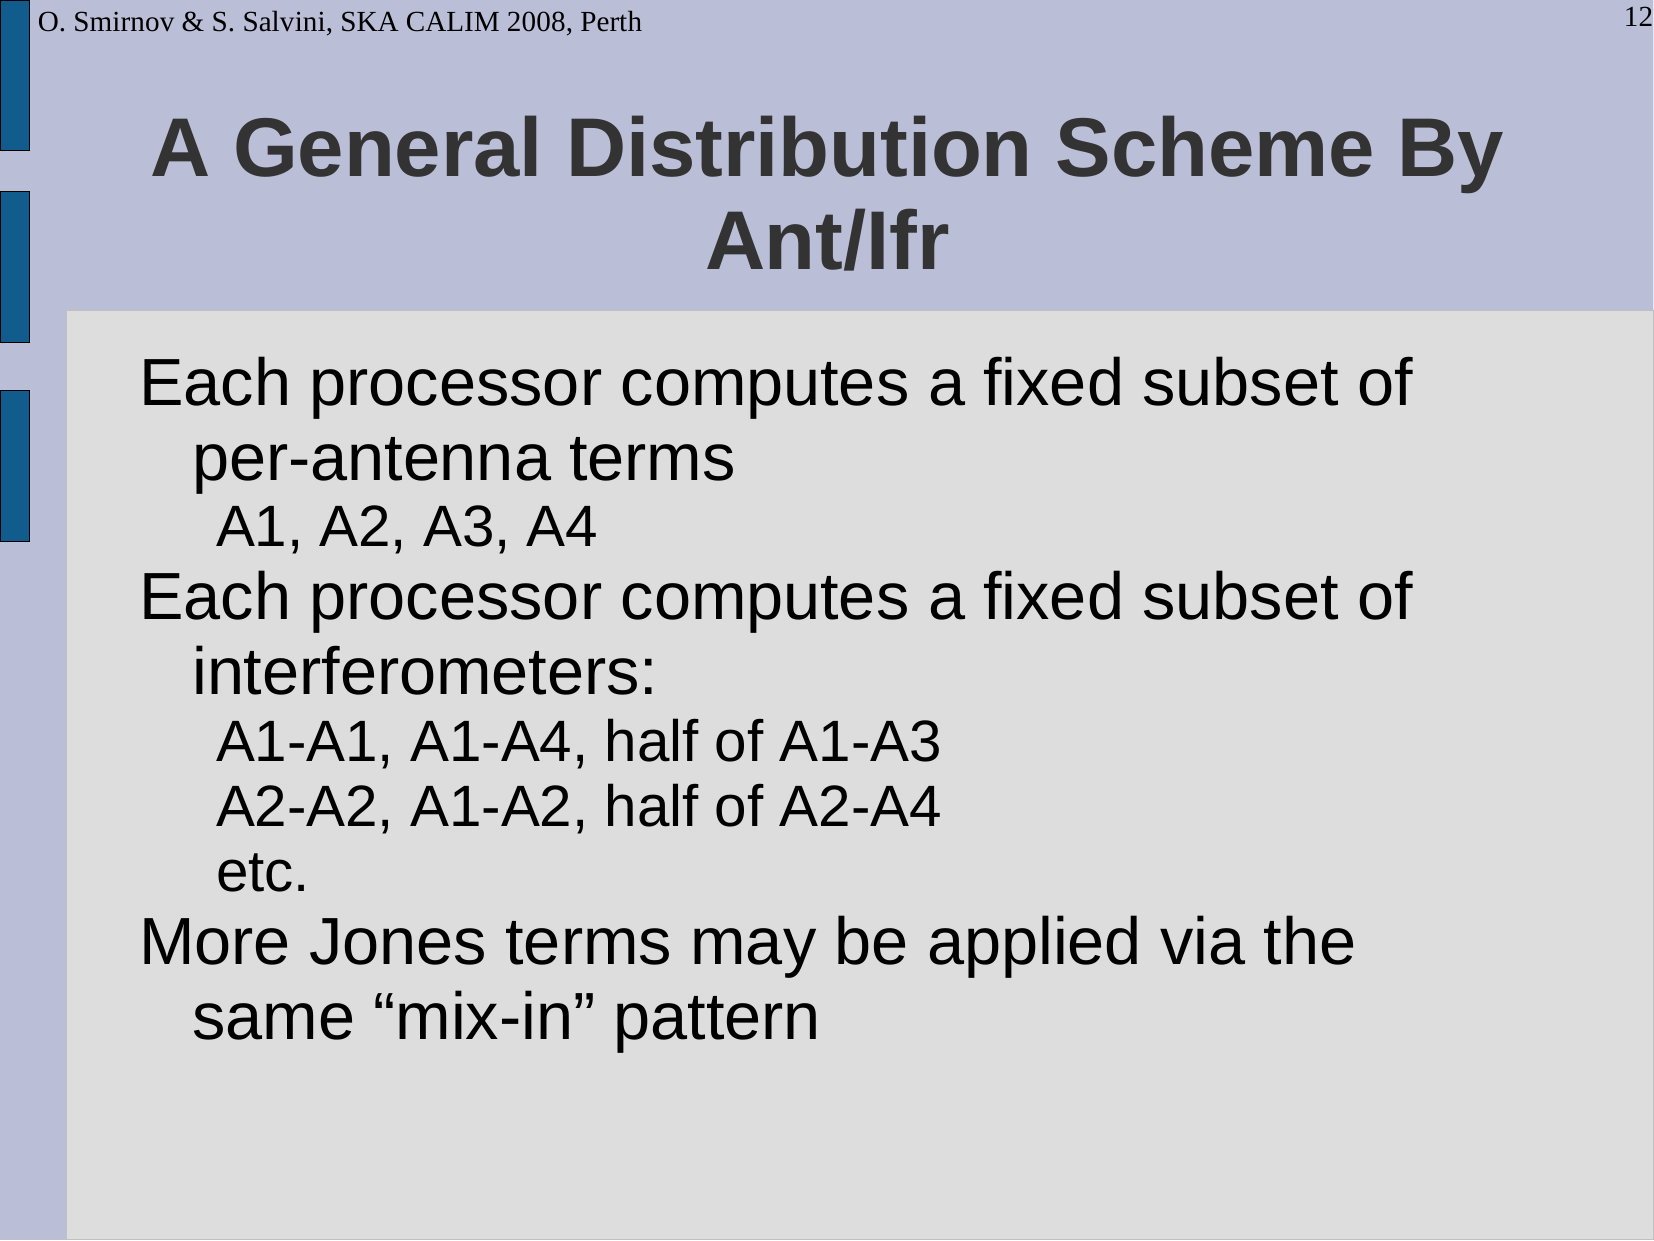

12
O. Smirnov & S. Salvini, SKA CALIM 2008, Perth
# A General Distribution Scheme By Ant/Ifr
Each processor computes a fixed subset of per-antenna terms
A1, A2, A3, A4
Each processor computes a fixed subset of interferometers:
A1-A1, A1-A4, half of A1-A3
A2-A2, A1-A2, half of A2-A4
etc.
More Jones terms may be applied via the same “mix-in” pattern